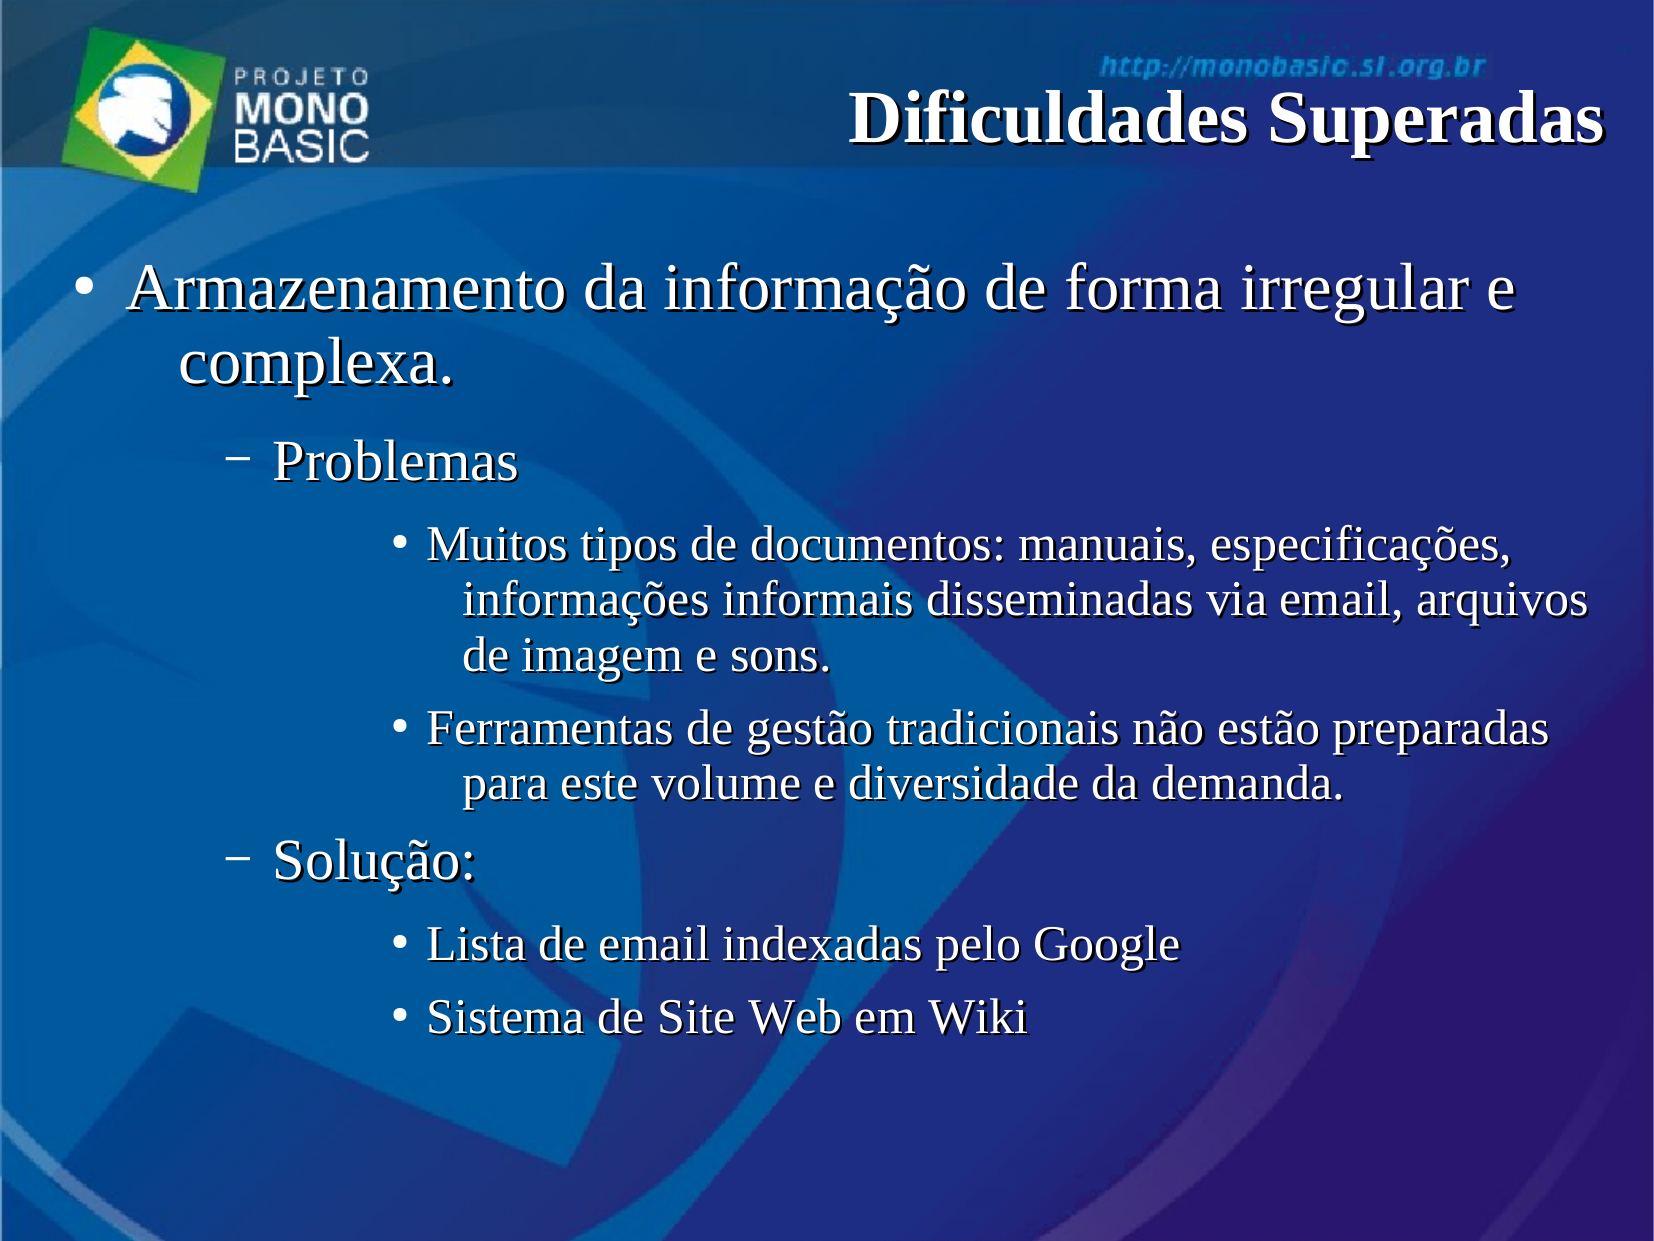

Dificuldades Superadas
# Armazenamento da informação de forma irregular e complexa.
Problemas
Muitos tipos de documentos: manuais, especificações, informações informais disseminadas via email, arquivos de imagem e sons.
Ferramentas de gestão tradicionais não estão preparadas para este volume e diversidade da demanda.
Solução:
Lista de email indexadas pelo Google
Sistema de Site Web em Wiki